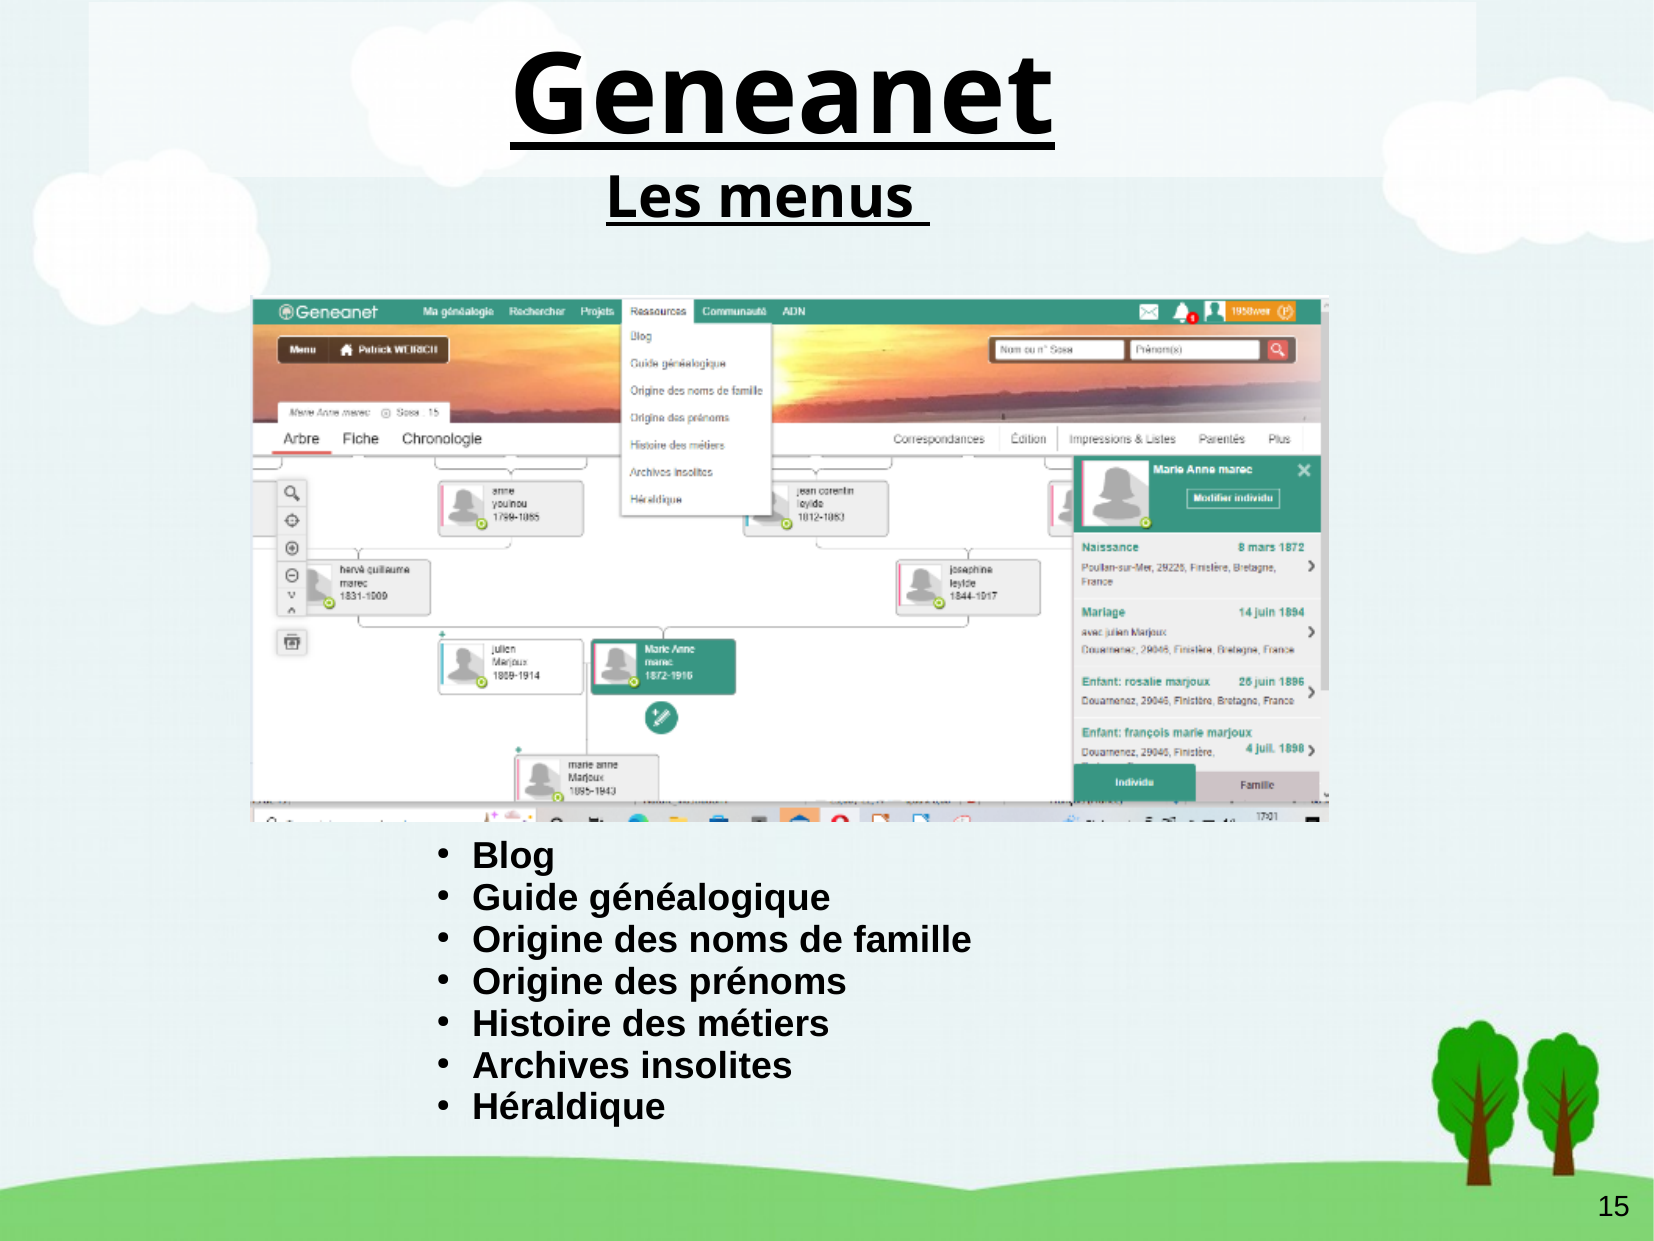

# Geneanet
Les menus
Blog
Guide généalogique
Origine des noms de famille
Origine des prénoms
Histoire des métiers
Archives insolites
Héraldique
15